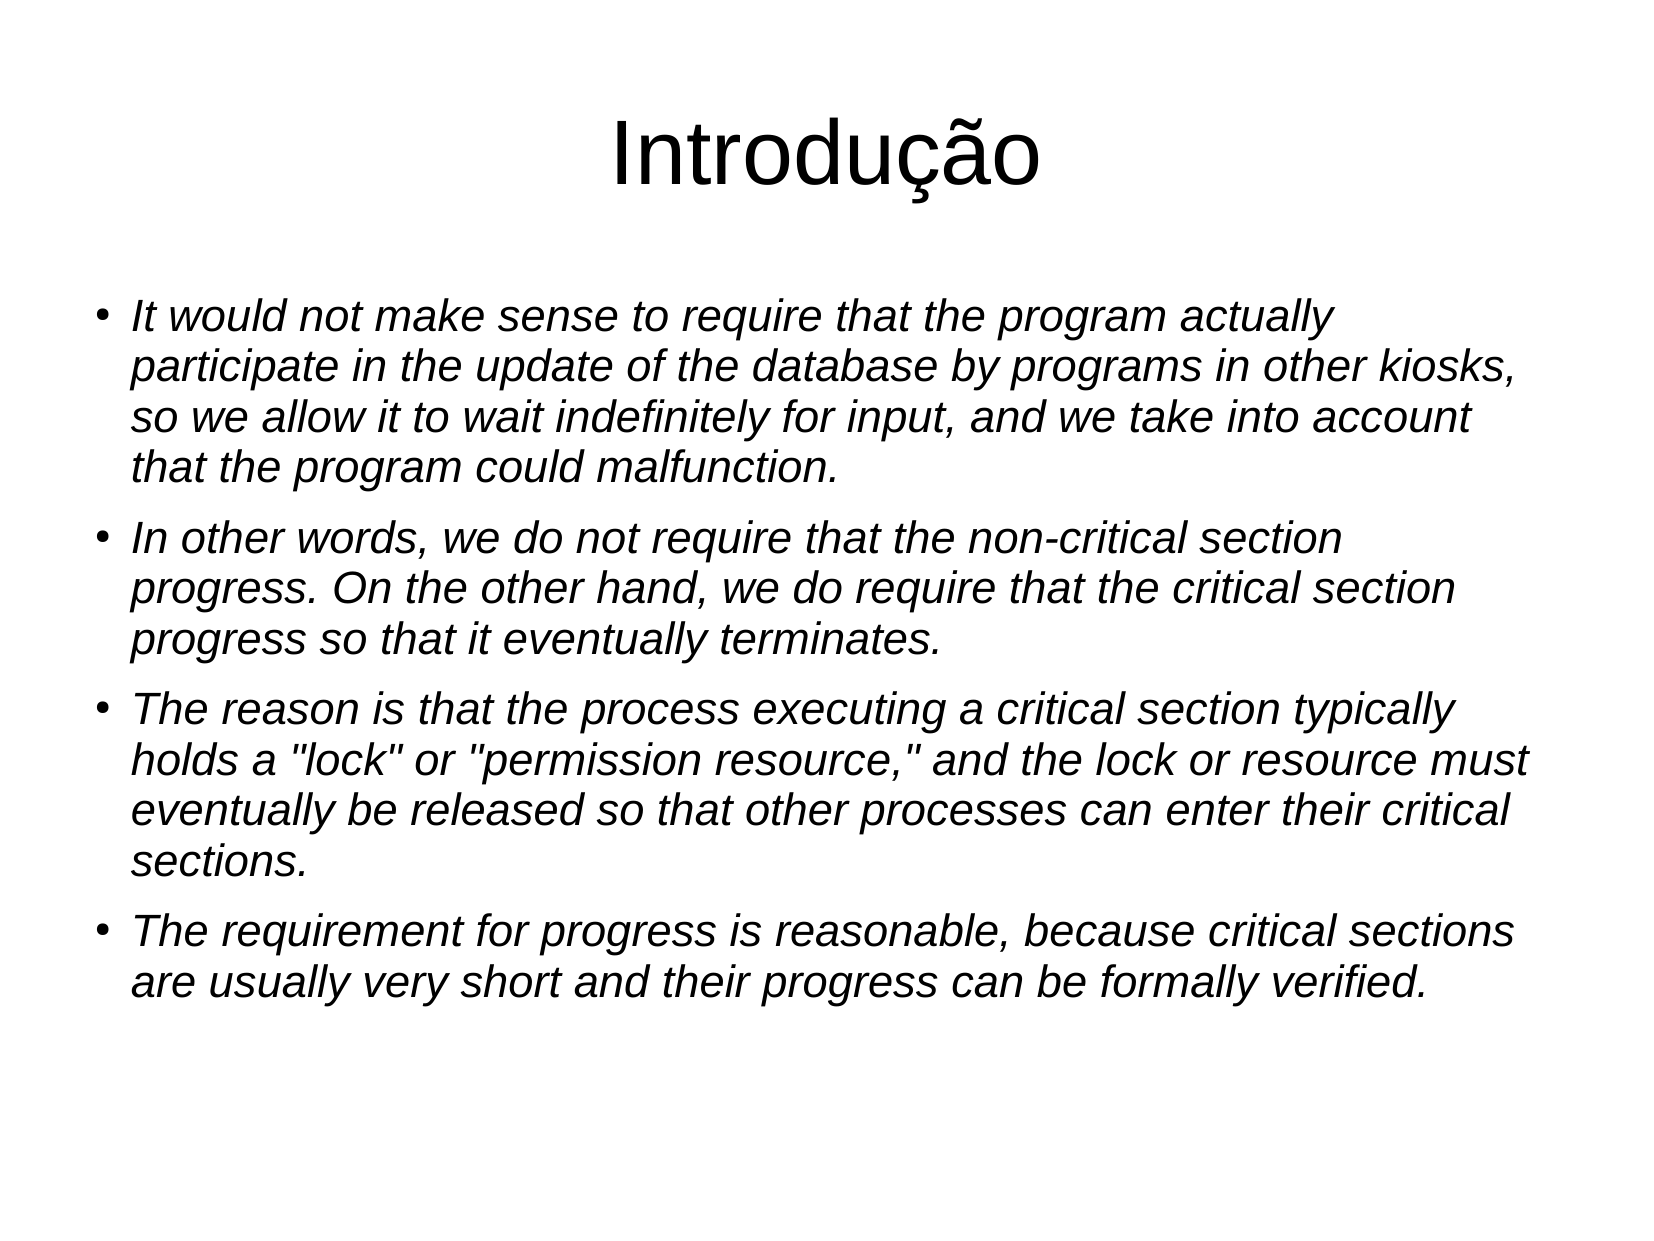

# Introdução
It would not make sense to require that the program actually participate in the update of the database by programs in other kiosks, so we allow it to wait indefinitely for input, and we take into account that the program could malfunction.
In other words, we do not require that the non-critical section progress. On the other hand, we do require that the critical section progress so that it eventually terminates.
The reason is that the process executing a critical section typically holds a "lock" or "permission resource," and the lock or resource must eventually be released so that other processes can enter their critical sections.
The requirement for progress is reasonable, because critical sections are usually very short and their progress can be formally verified.